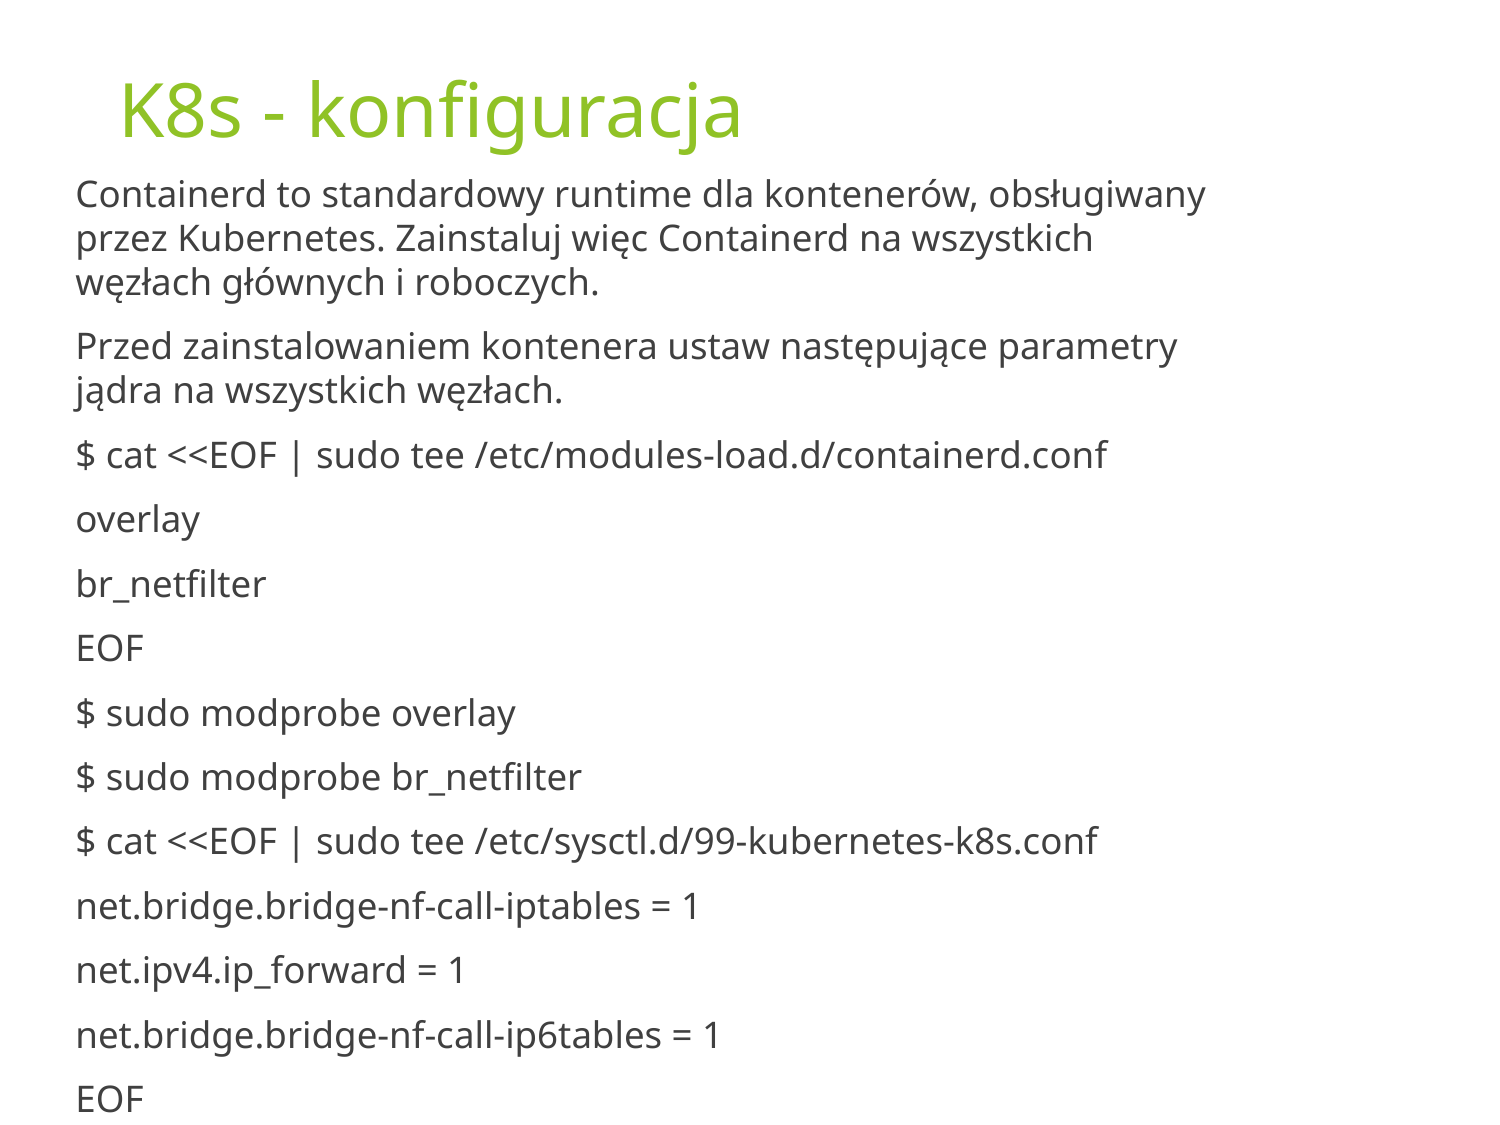

# K8s - konfiguracja
Containerd to standardowy runtime dla kontenerów, obsługiwany przez Kubernetes. Zainstaluj więc Containerd na wszystkich węzłach głównych i roboczych.
Przed zainstalowaniem kontenera ustaw następujące parametry jądra na wszystkich węzłach.
$ cat <<EOF | sudo tee /etc/modules-load.d/containerd.conf
overlay
br_netfilter
EOF
$ sudo modprobe overlay
$ sudo modprobe br_netfilter
$ cat <<EOF | sudo tee /etc/sysctl.d/99-kubernetes-k8s.conf
net.bridge.bridge-nf-call-iptables = 1
net.ipv4.ip_forward = 1
net.bridge.bridge-nf-call-ip6tables = 1
EOF